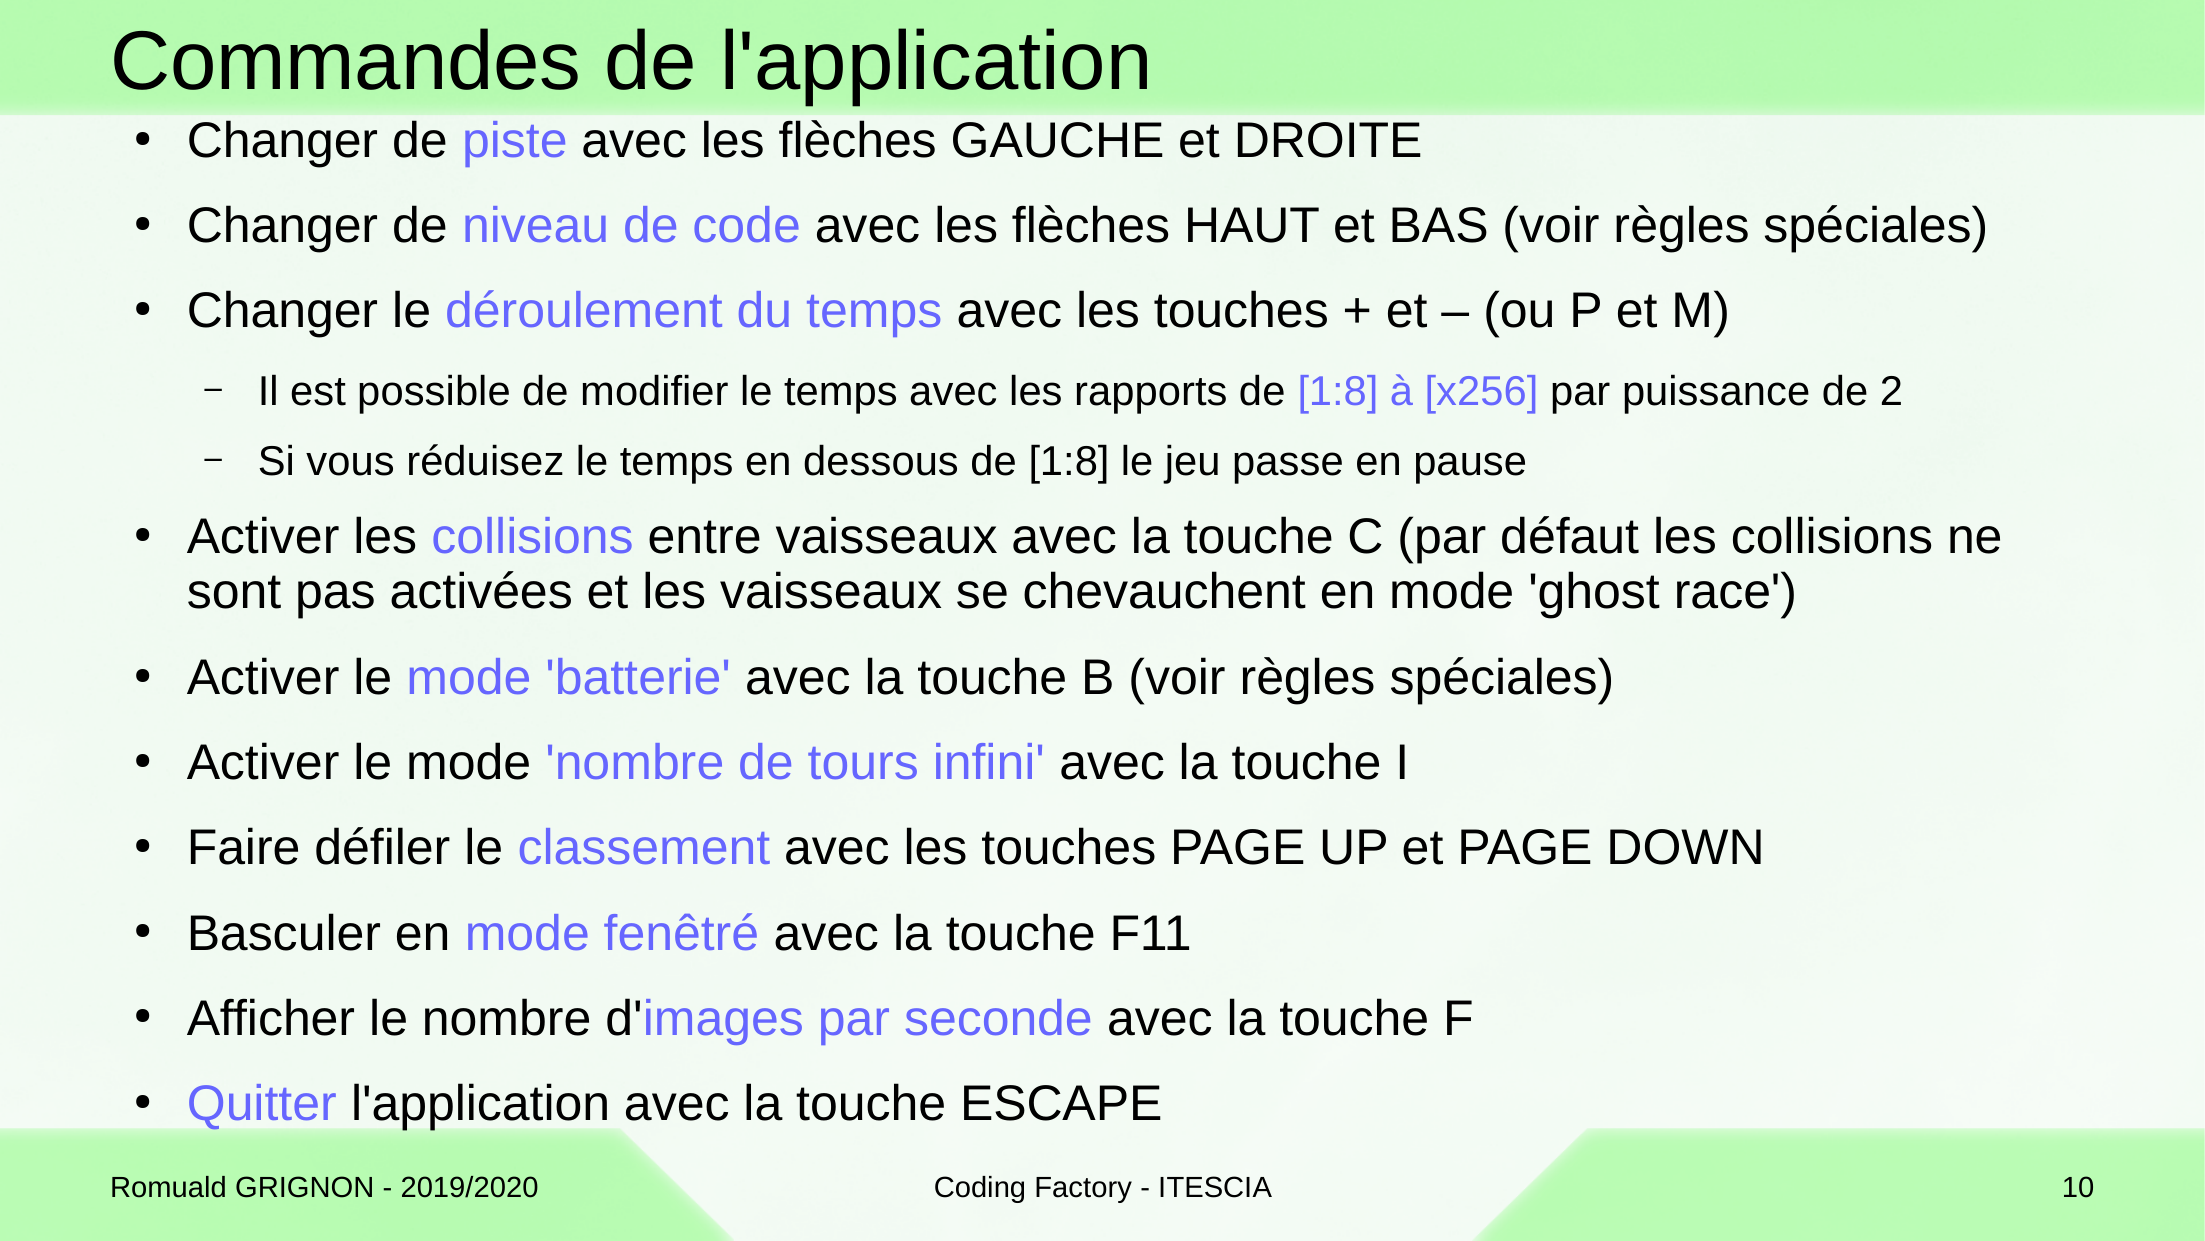

# Commandes de l'application
Changer de piste avec les flèches GAUCHE et DROITE
Changer de niveau de code avec les flèches HAUT et BAS (voir règles spéciales)
Changer le déroulement du temps avec les touches + et – (ou P et M)
Il est possible de modifier le temps avec les rapports de [1:8] à [x256] par puissance de 2
Si vous réduisez le temps en dessous de [1:8] le jeu passe en pause
Activer les collisions entre vaisseaux avec la touche C (par défaut les collisions ne sont pas activées et les vaisseaux se chevauchent en mode 'ghost race')
Activer le mode 'batterie' avec la touche B (voir règles spéciales)
Activer le mode 'nombre de tours infini' avec la touche I
Faire défiler le classement avec les touches PAGE UP et PAGE DOWN
Basculer en mode fenêtré avec la touche F11
Afficher le nombre d'images par seconde avec la touche F
Quitter l'application avec la touche ESCAPE
Romuald GRIGNON - 2019/2020
Coding Factory - ITESCIA
10